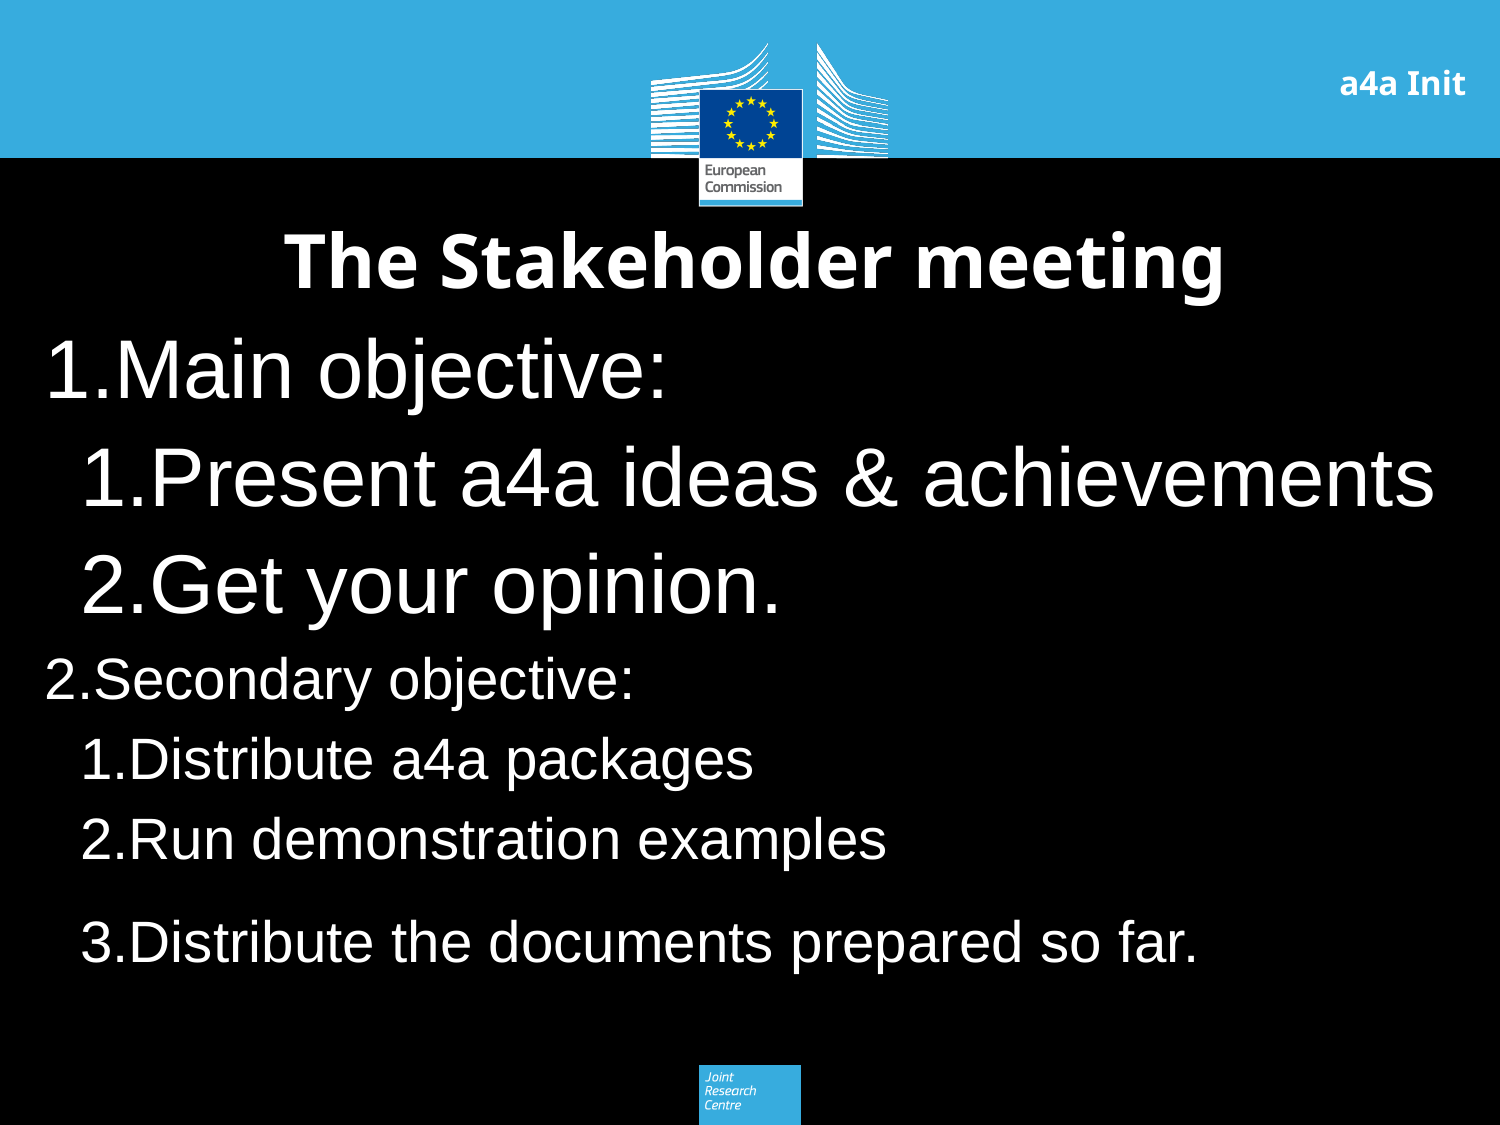

a4a Init
# The Stakeholder meeting
Main objective:
Present a4a ideas & achievements
Get your opinion.
Secondary objective:
Distribute a4a packages
Run demonstration examples
Distribute the documents prepared so far.